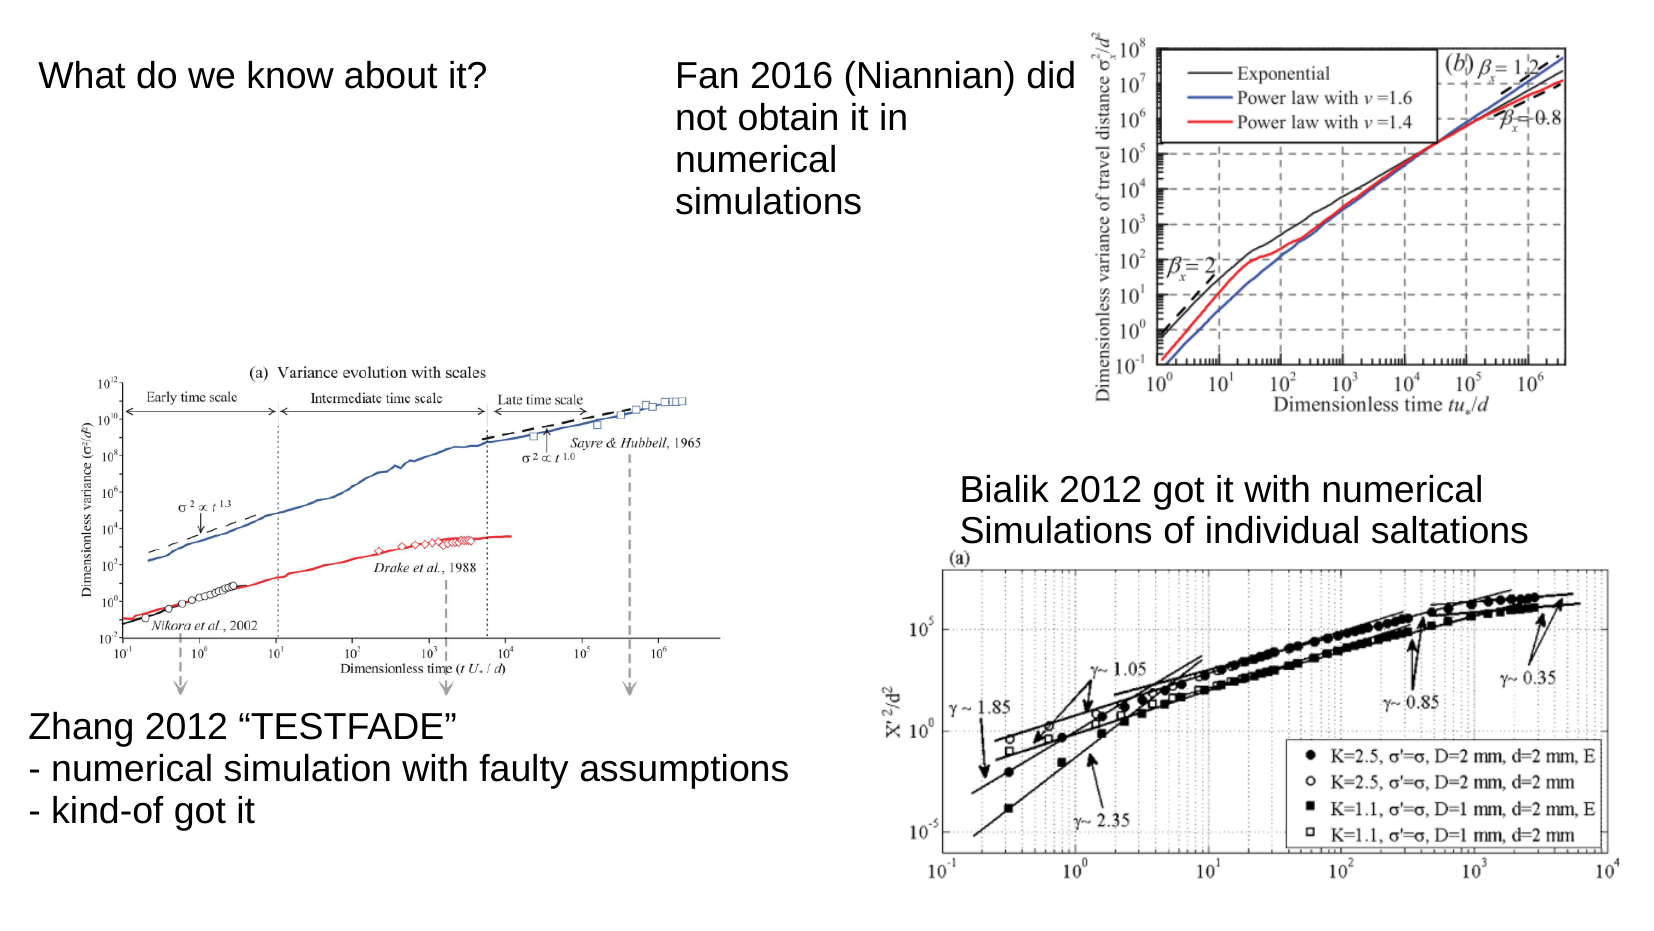

What do we know about it?
Fan 2016 (Niannian) did not obtain it in numerical
simulations
Bialik 2012 got it with numerical
Simulations of individual saltations
Zhang 2012 “TESTFADE”
- numerical simulation with faulty assumptions
- kind-of got it